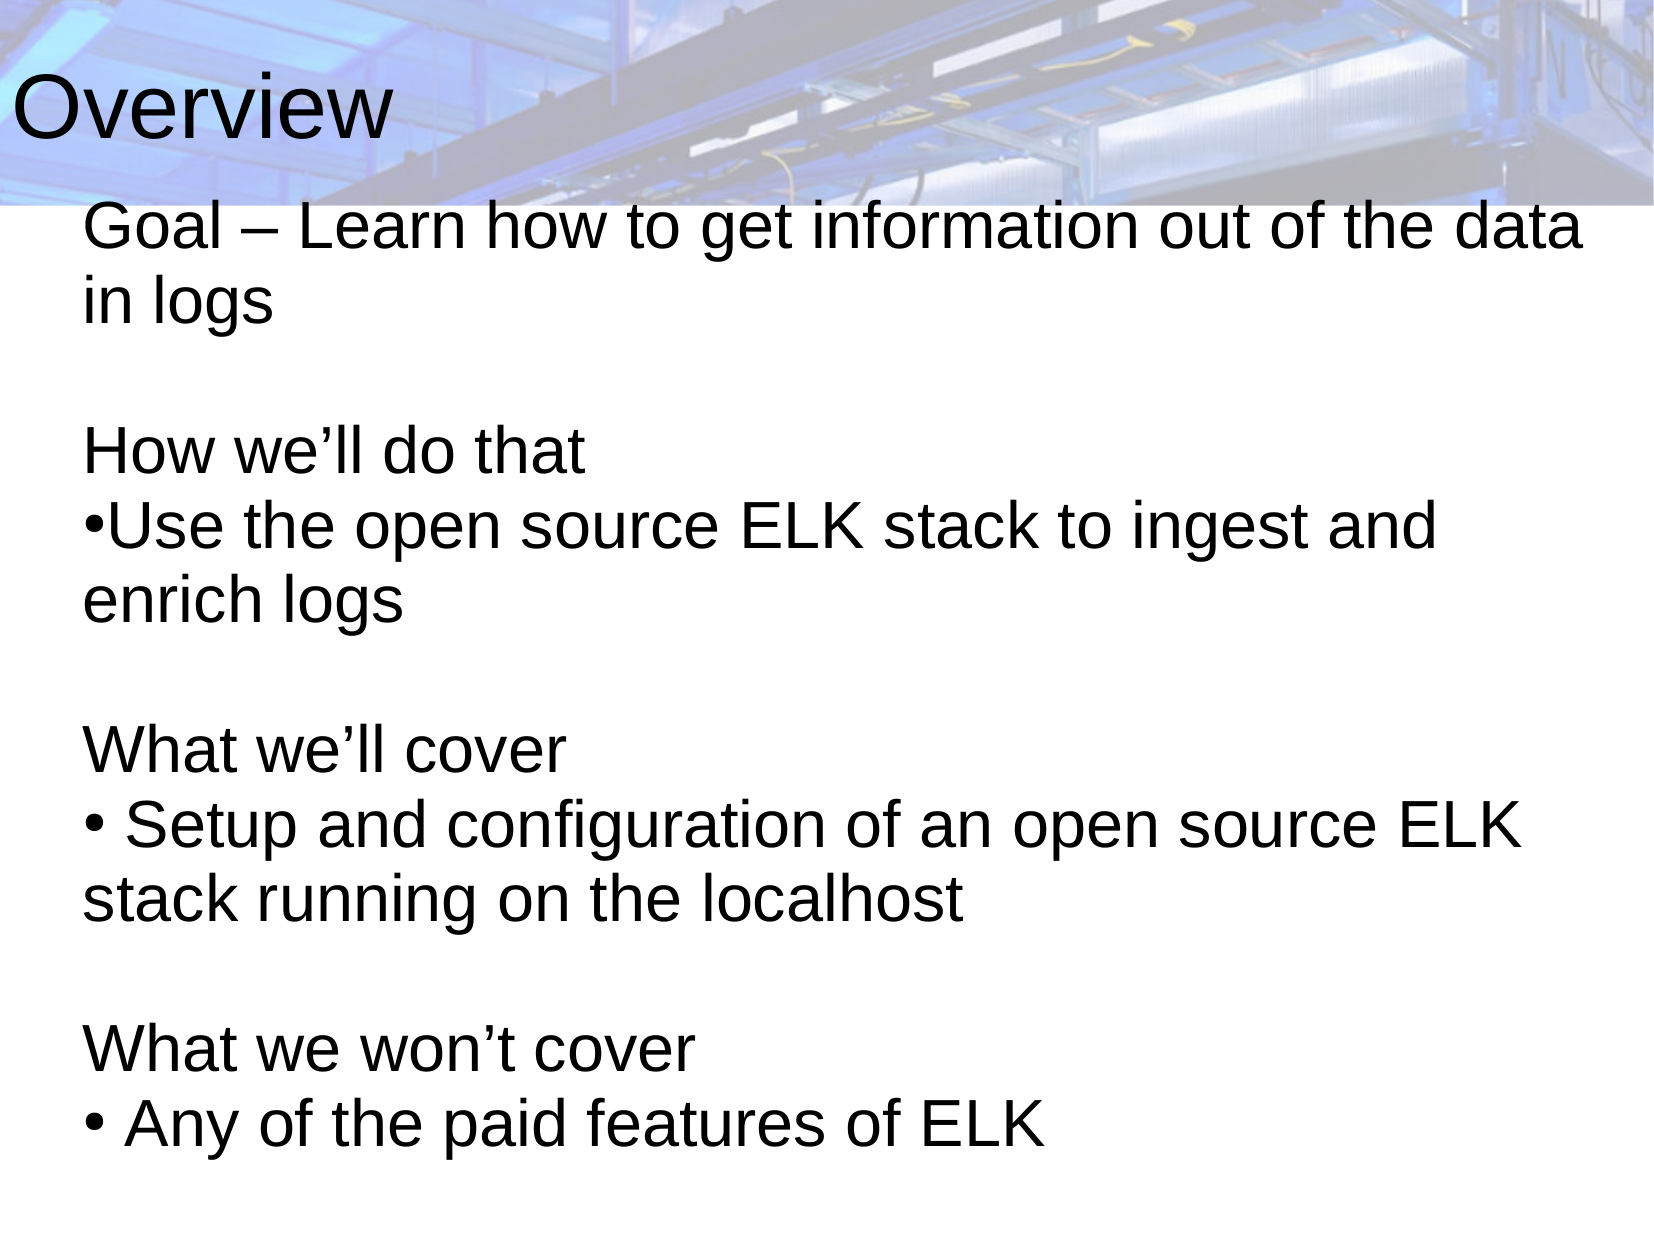

# Overview
Goal – Learn how to get information out of the data in logs
How we’ll do that
Use the open source ELK stack to ingest and enrich logs
What we’ll cover
 Setup and configuration of an open source ELK stack running on the localhost
What we won’t cover
 Any of the paid features of ELK